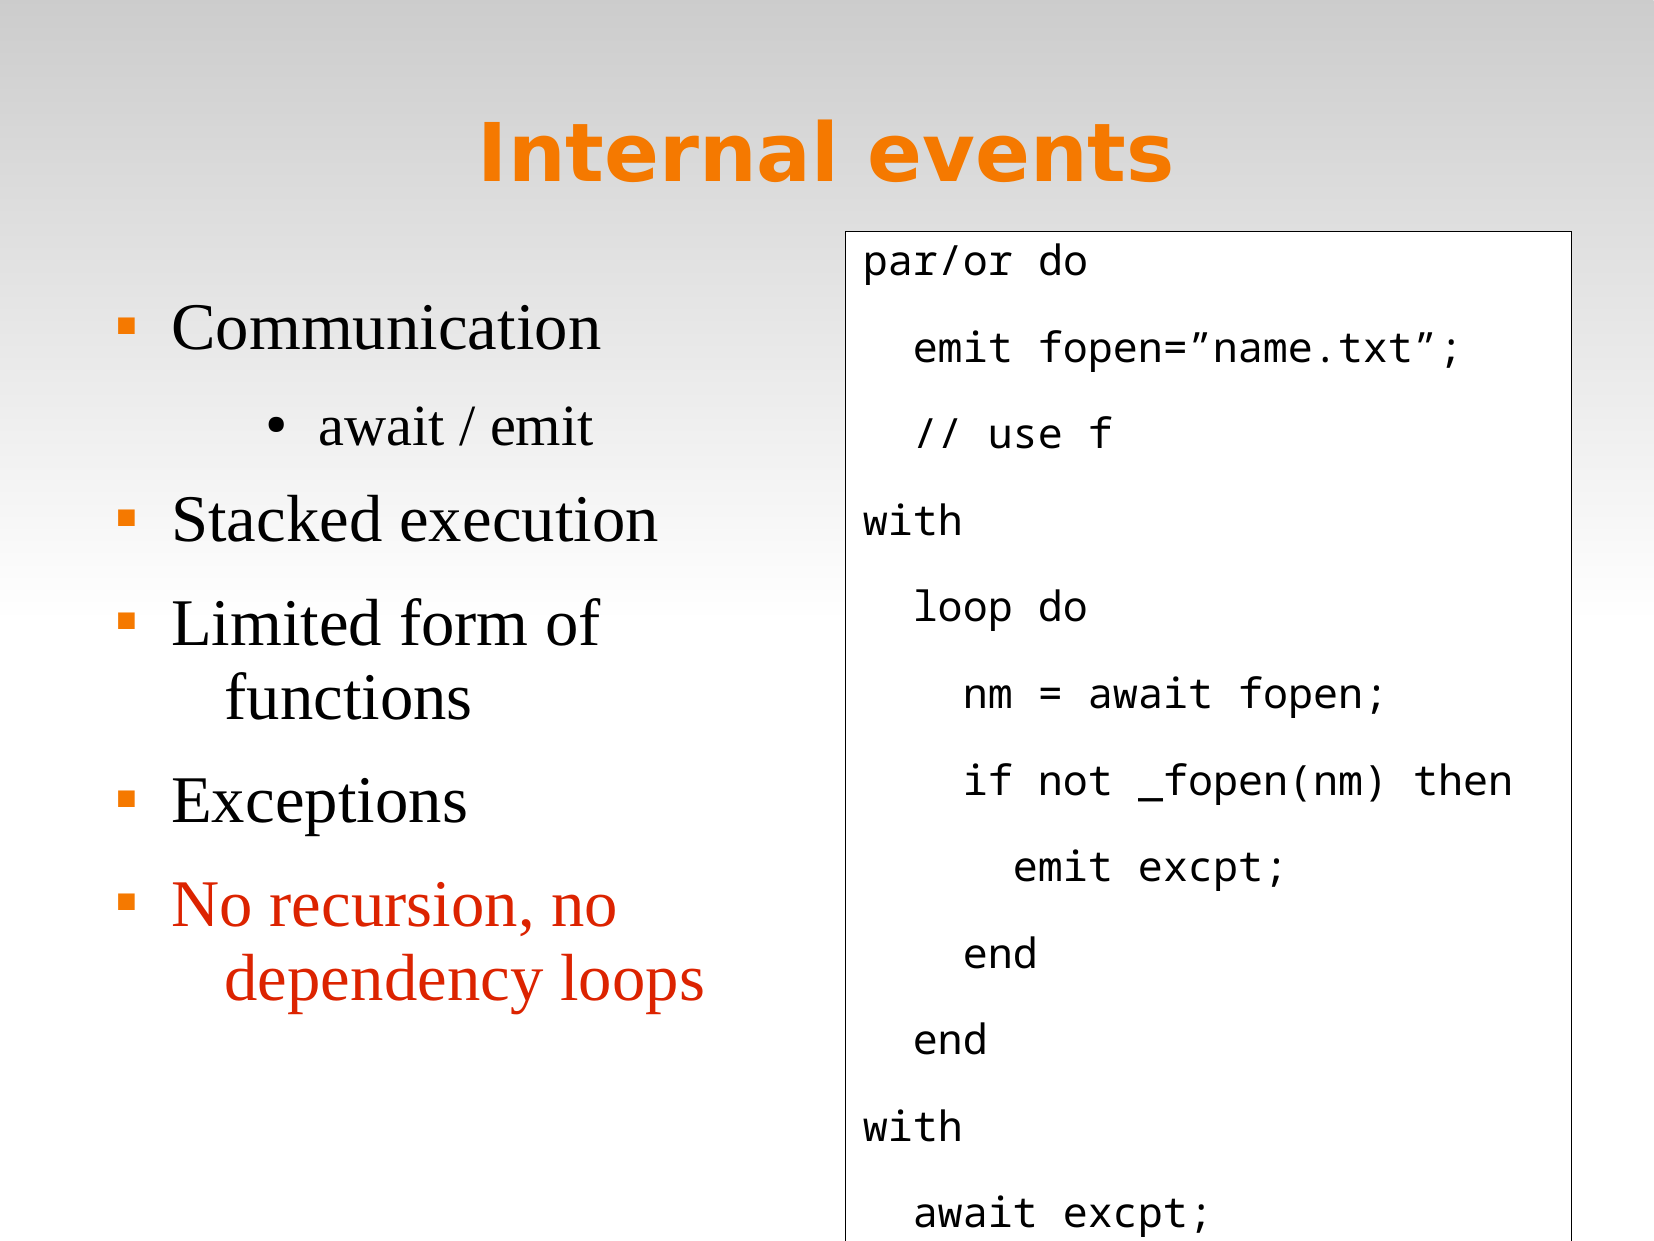

# Internal events
par/or do
 emit fopen=”name.txt”;
 // use f
with
 loop do
 nm = await fopen;
 if not _fopen(nm) then
 emit excpt;
 end
 end
with
 await excpt;
end
Communication
await / emit
Stacked execution
Limited form of functions
Exceptions
No recursion, no dependency loops